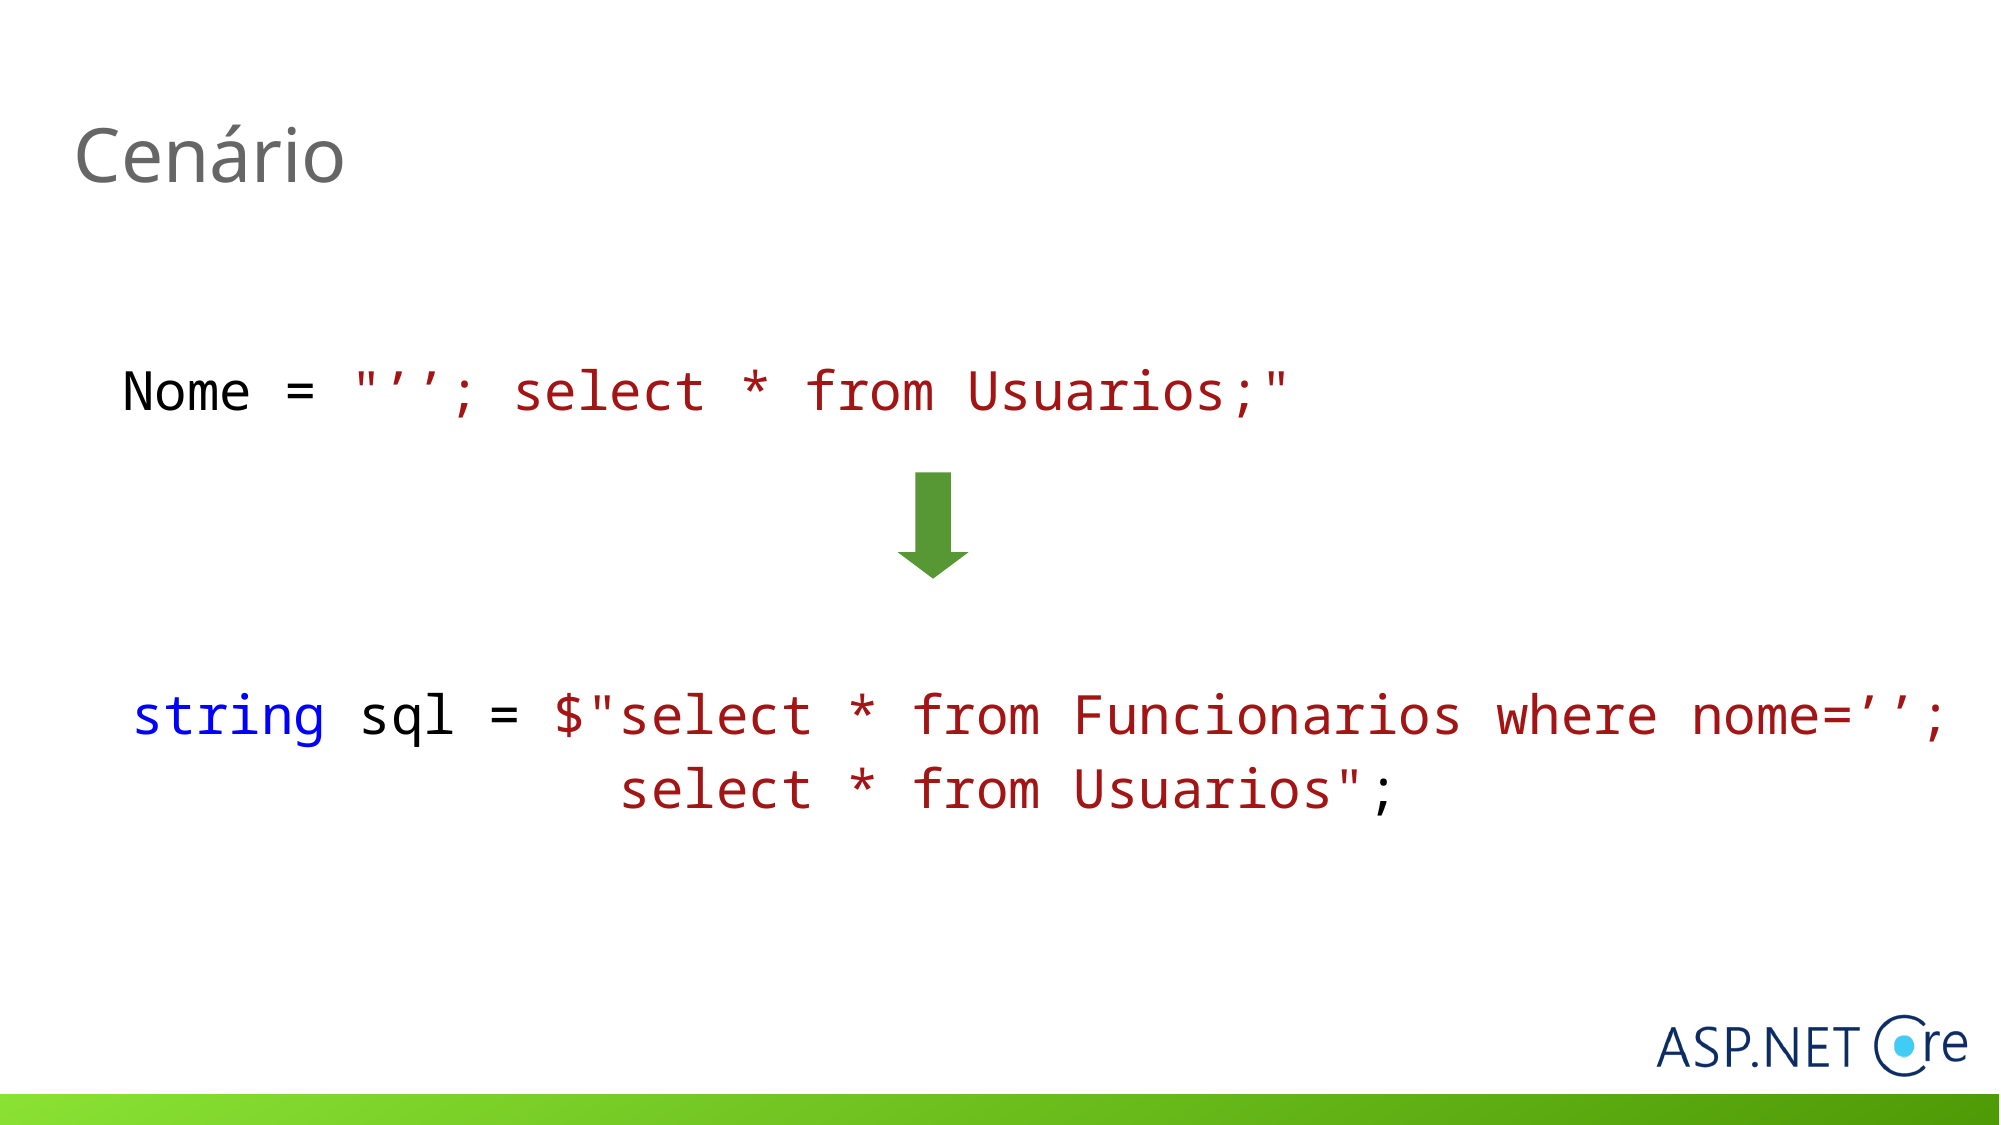

Cenário
Nome = "’’; select * from Usuarios;"
string sql = $"select * from Funcionarios where nome=’’;
 select * from Usuarios";